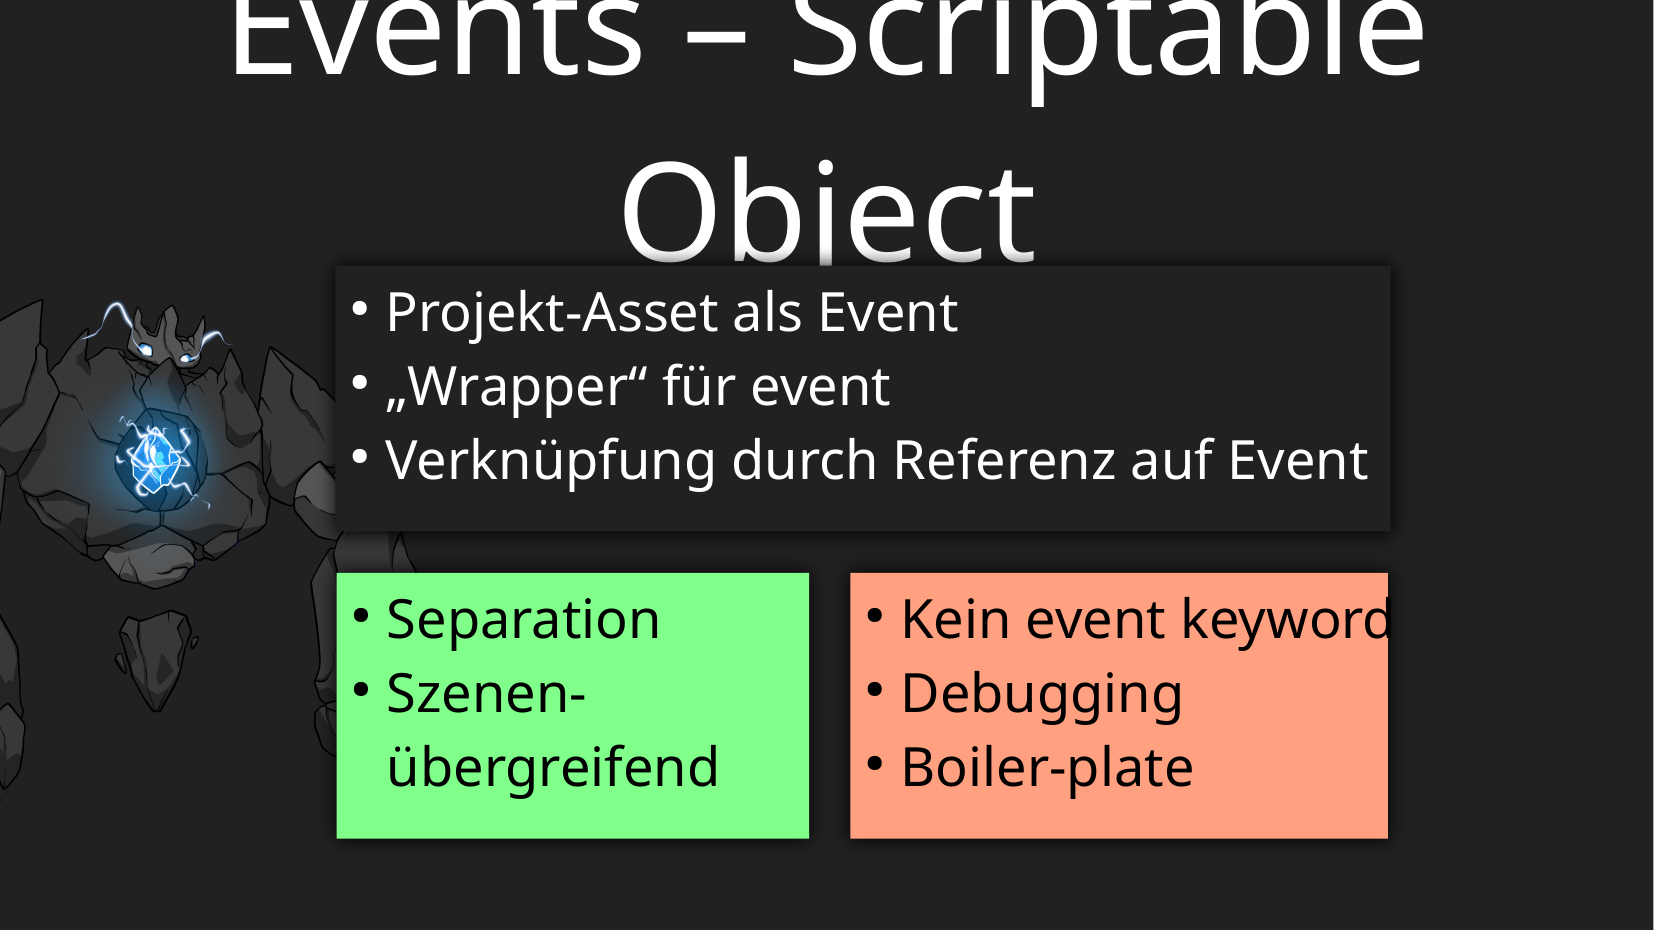

# Events – Scriptable Object
Projekt-Asset als Event
„Wrapper“ für event
Verknüpfung durch Referenz auf Event
Separation
Szenen-
übergreifend
Kein event keyword
Debugging
Boiler-plate